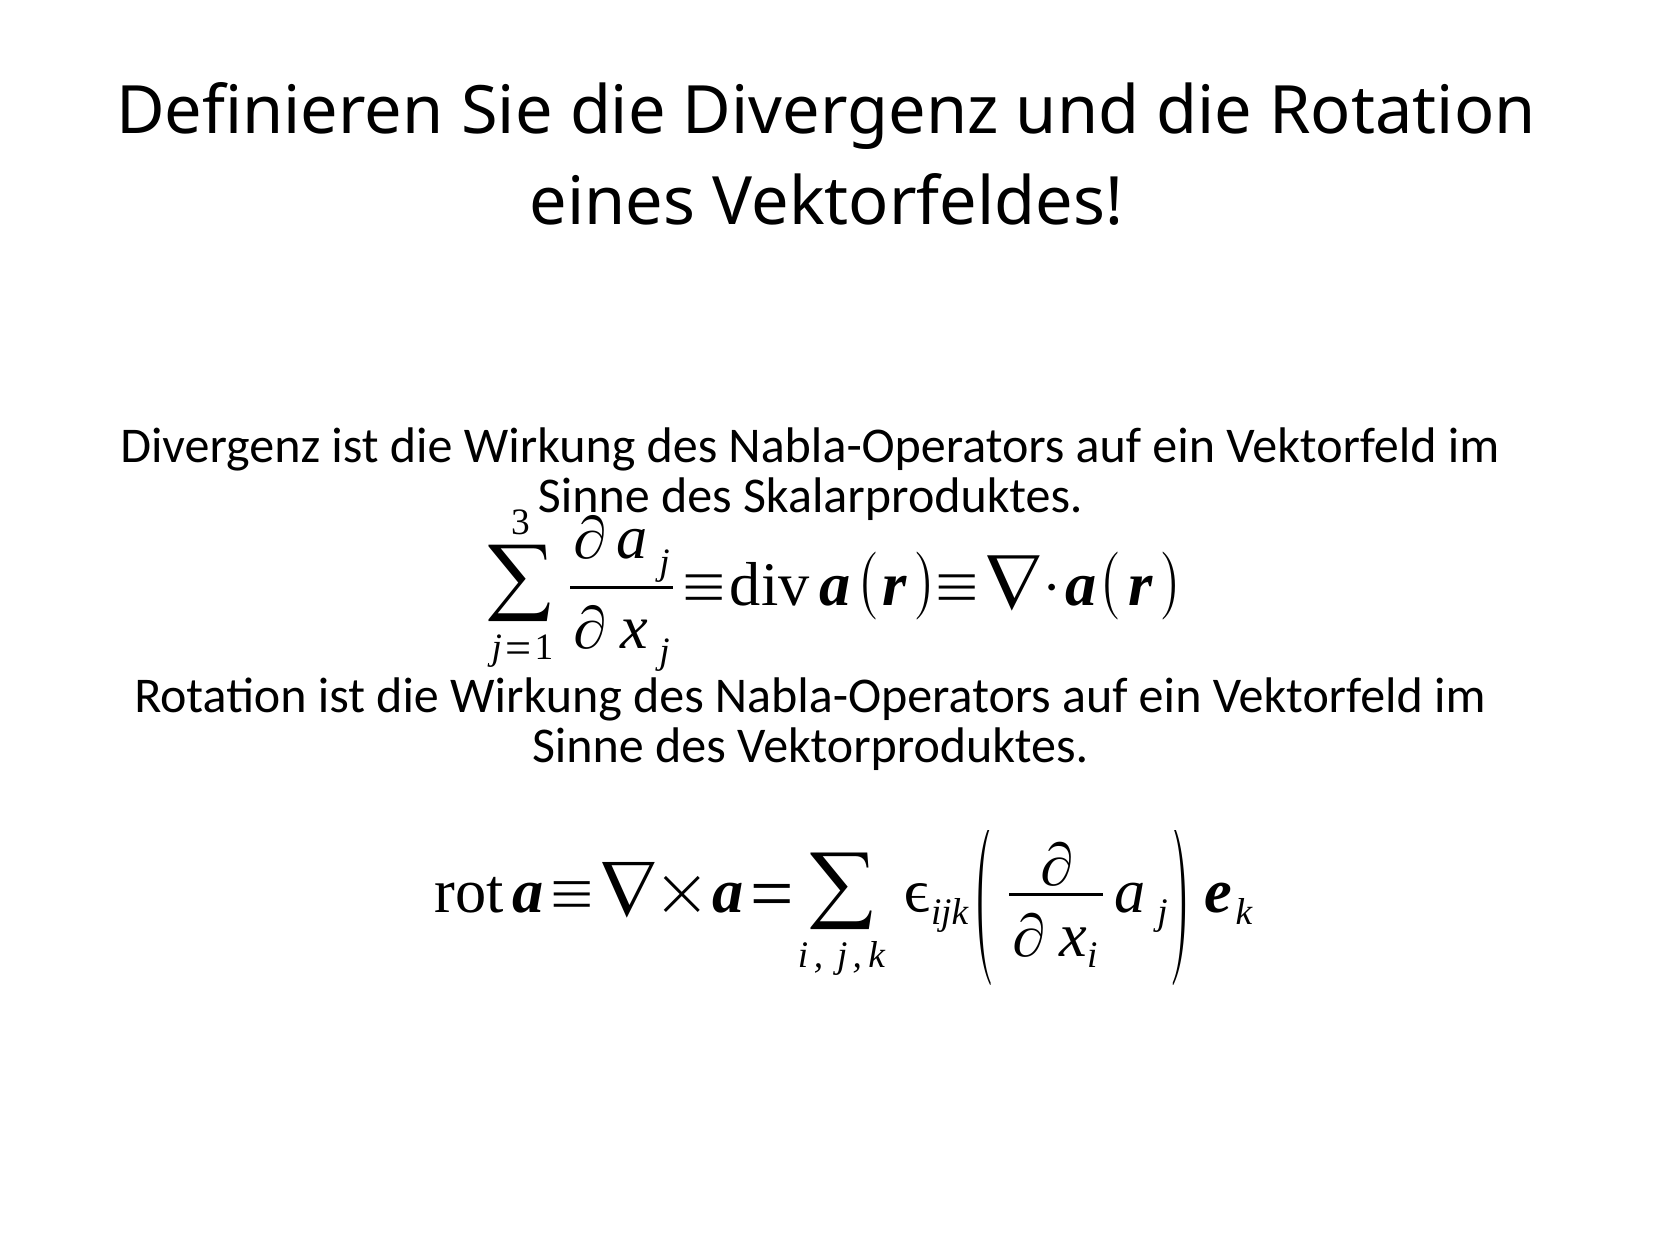

# Definieren Sie die Divergenz und die Rotation eines Vektorfeldes!
Divergenz ist die Wirkung des Nabla-Operators auf ein Vektorfeld im Sinne des Skalarproduktes.
Rotation ist die Wirkung des Nabla-Operators auf ein Vektorfeld im Sinne des Vektorproduktes.